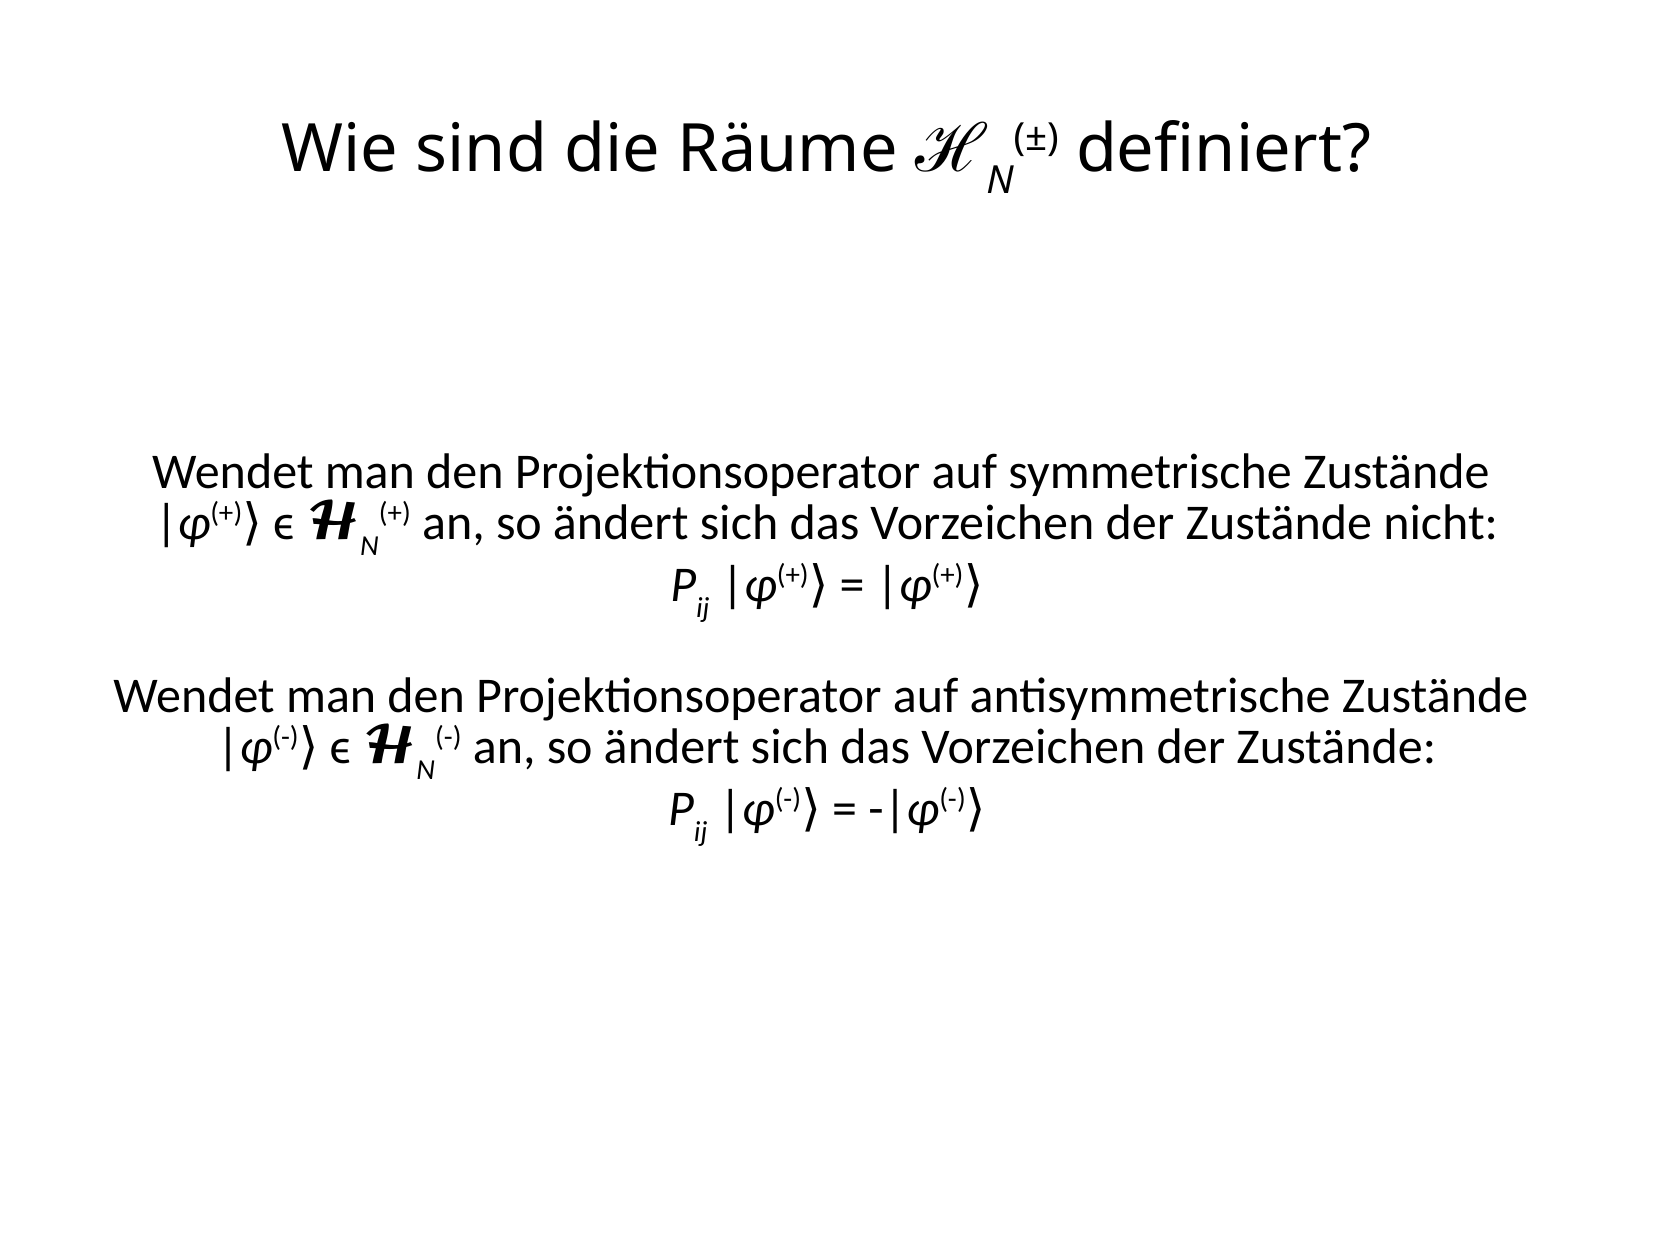

# Wie sind die Räume ℋN(±) definiert?
Wendet man den Projektionsoperator auf symmetrische Zustände
|φ(+)⟩ ϵ 𝓗N(+) an, so ändert sich das Vorzeichen der Zustände nicht:
Pij |φ(+)⟩ = |φ(+)⟩
Wendet man den Projektionsoperator auf antisymmetrische Zustände
|φ(-)⟩ ϵ 𝓗N(-) an, so ändert sich das Vorzeichen der Zustände:
Pij |φ(-)⟩ = -|φ(-)⟩